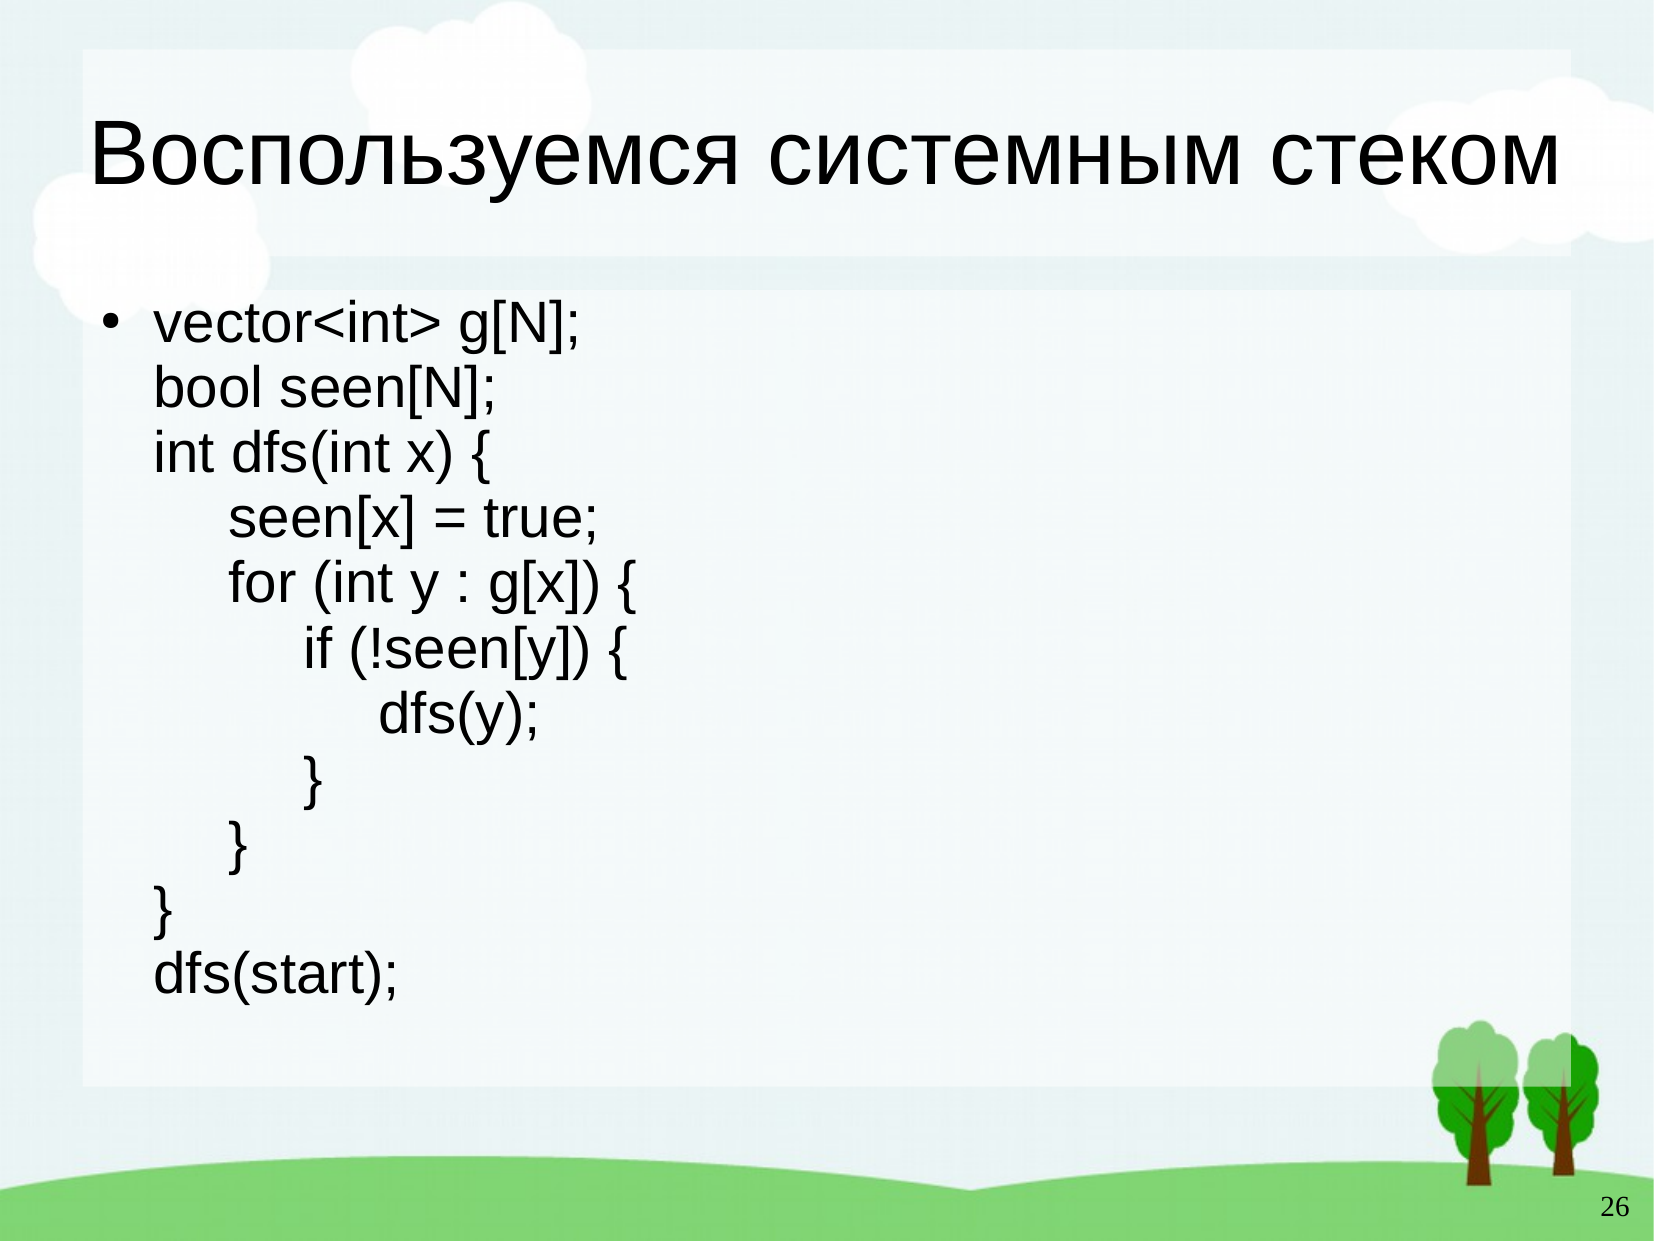

# Воспользуемся системным стеком
vector<int> g[N];
bool seen[N];
int dfs(int x) {
	seen[x] = true;
	for (int y : g[x]) {
		if (!seen[y]) {
			dfs(y);
		}
	}
}
dfs(start);
26